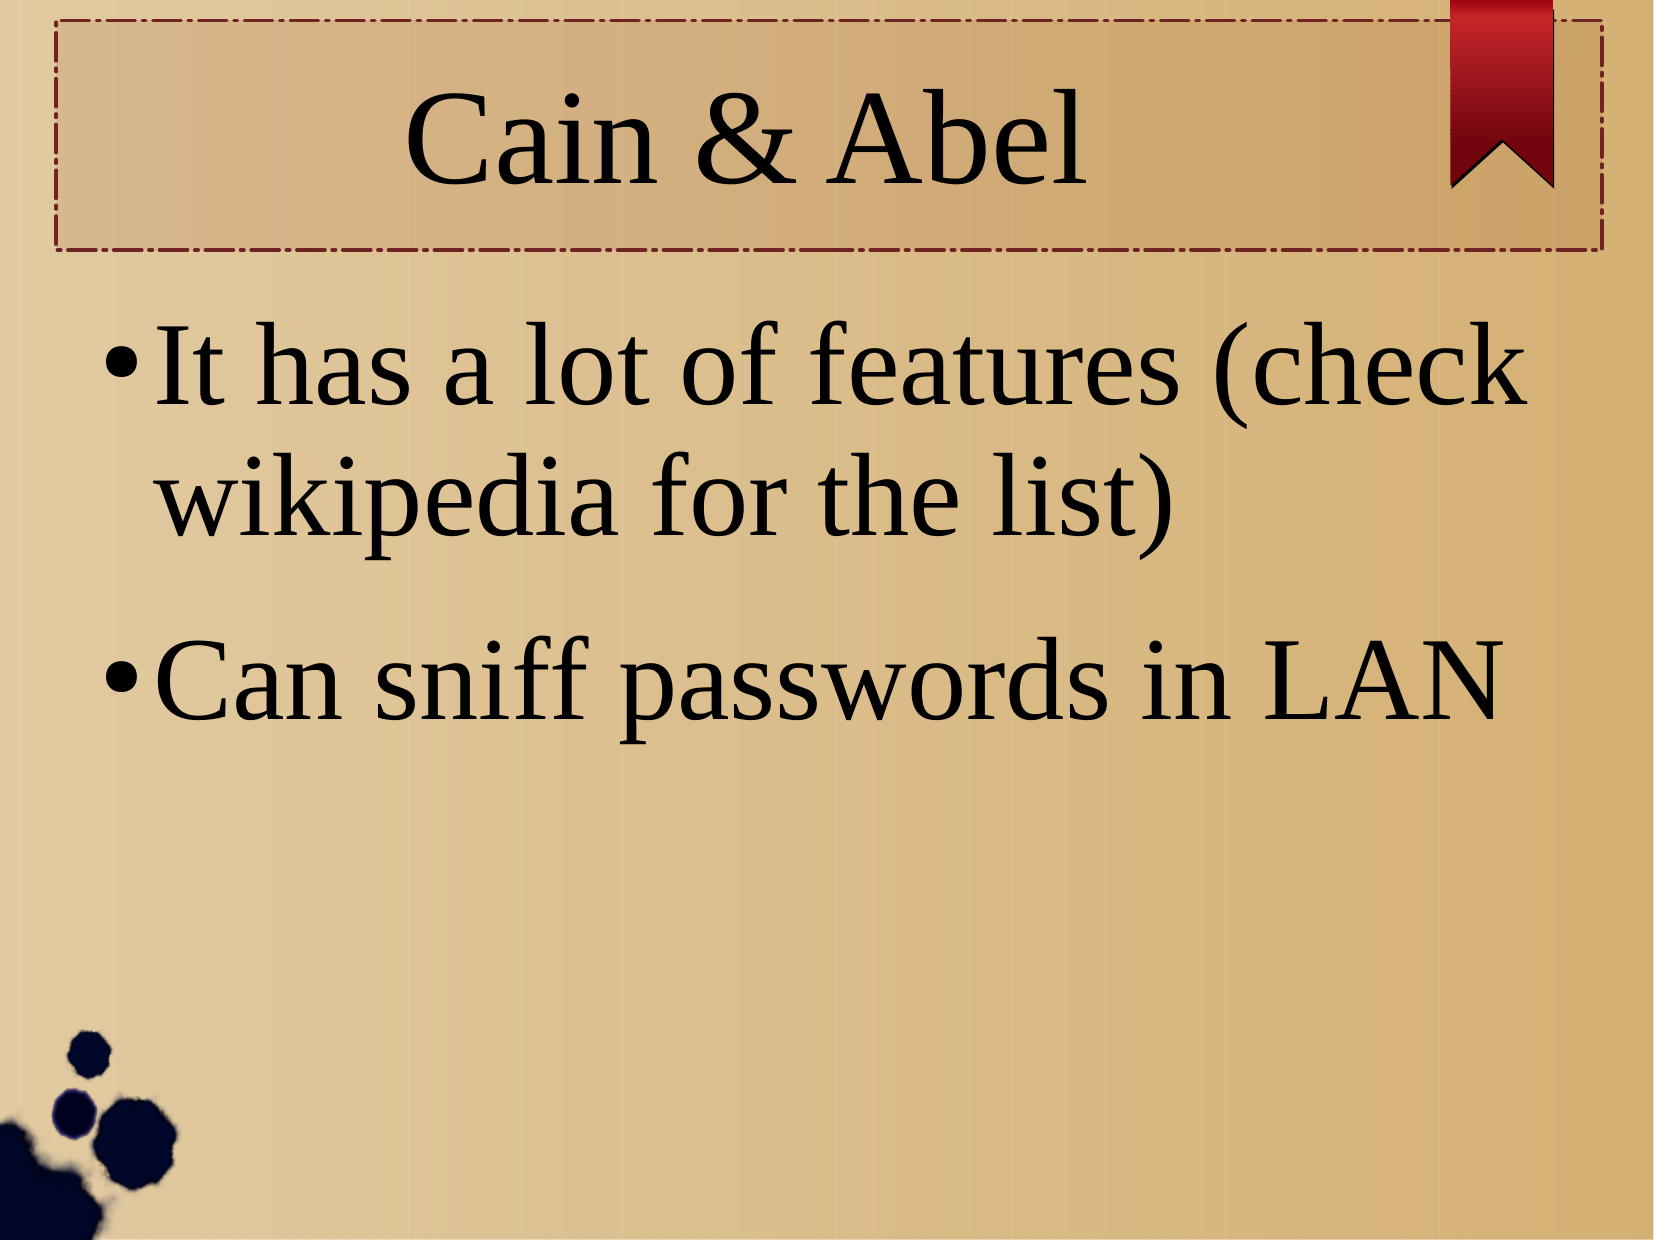

# Cain & Abel
It has a lot of features (check wikipedia for the list)
Can sniff passwords in LAN